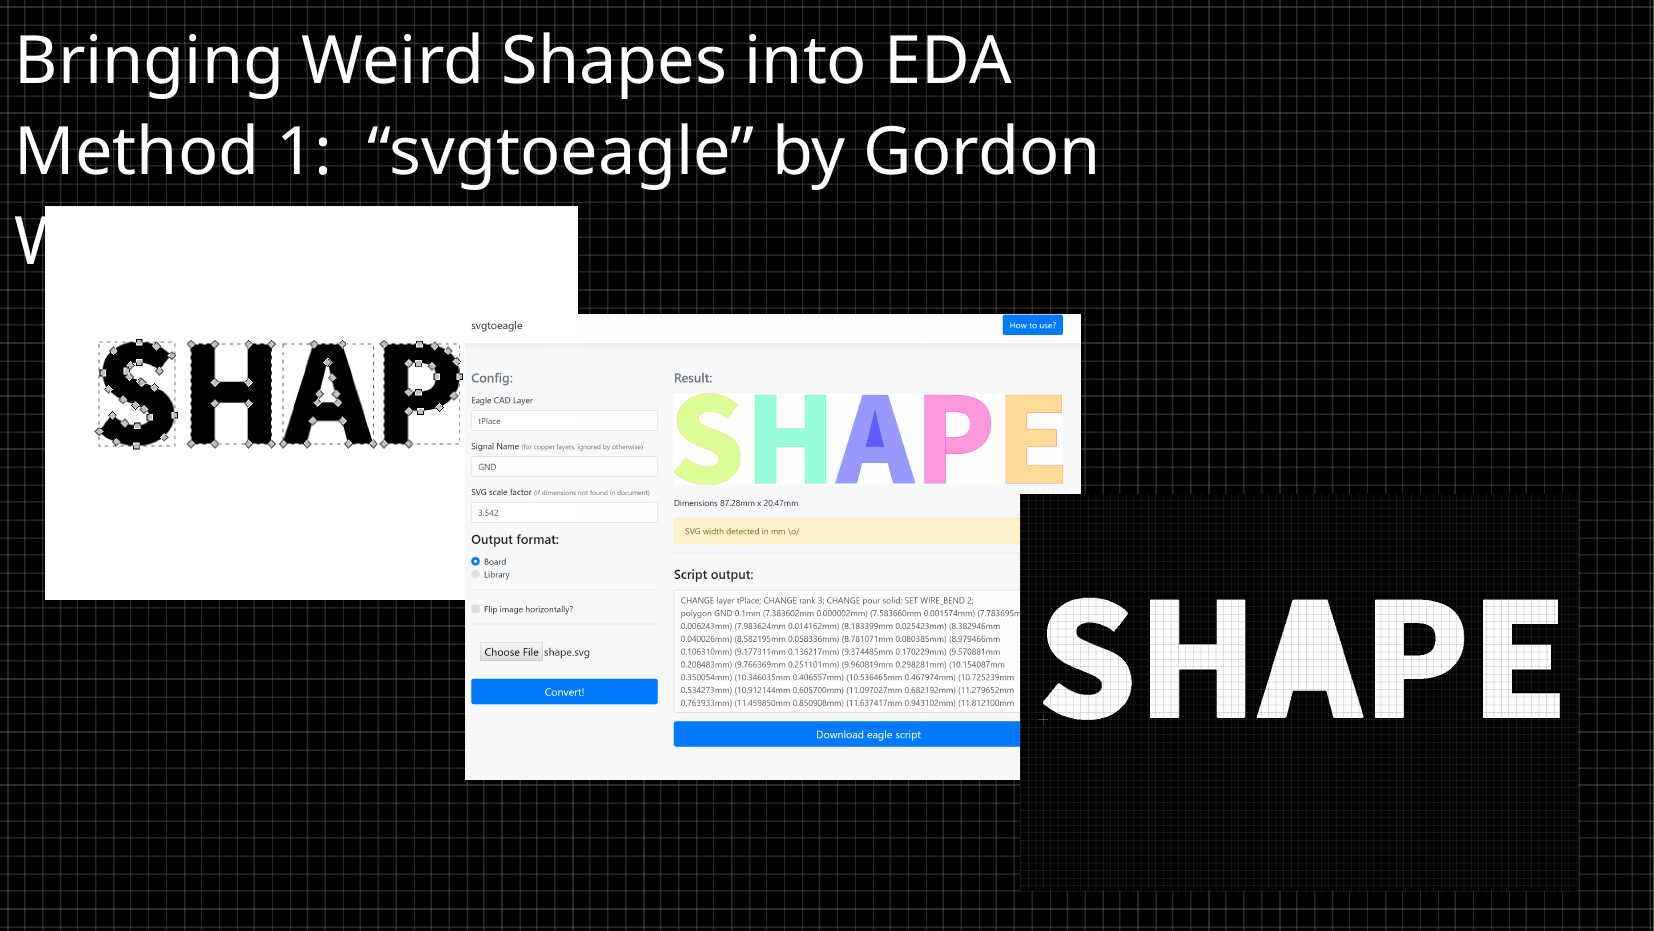

Bringing Weird Shapes into EDA
Method 1: “svgtoeagle” by Gordon Williams